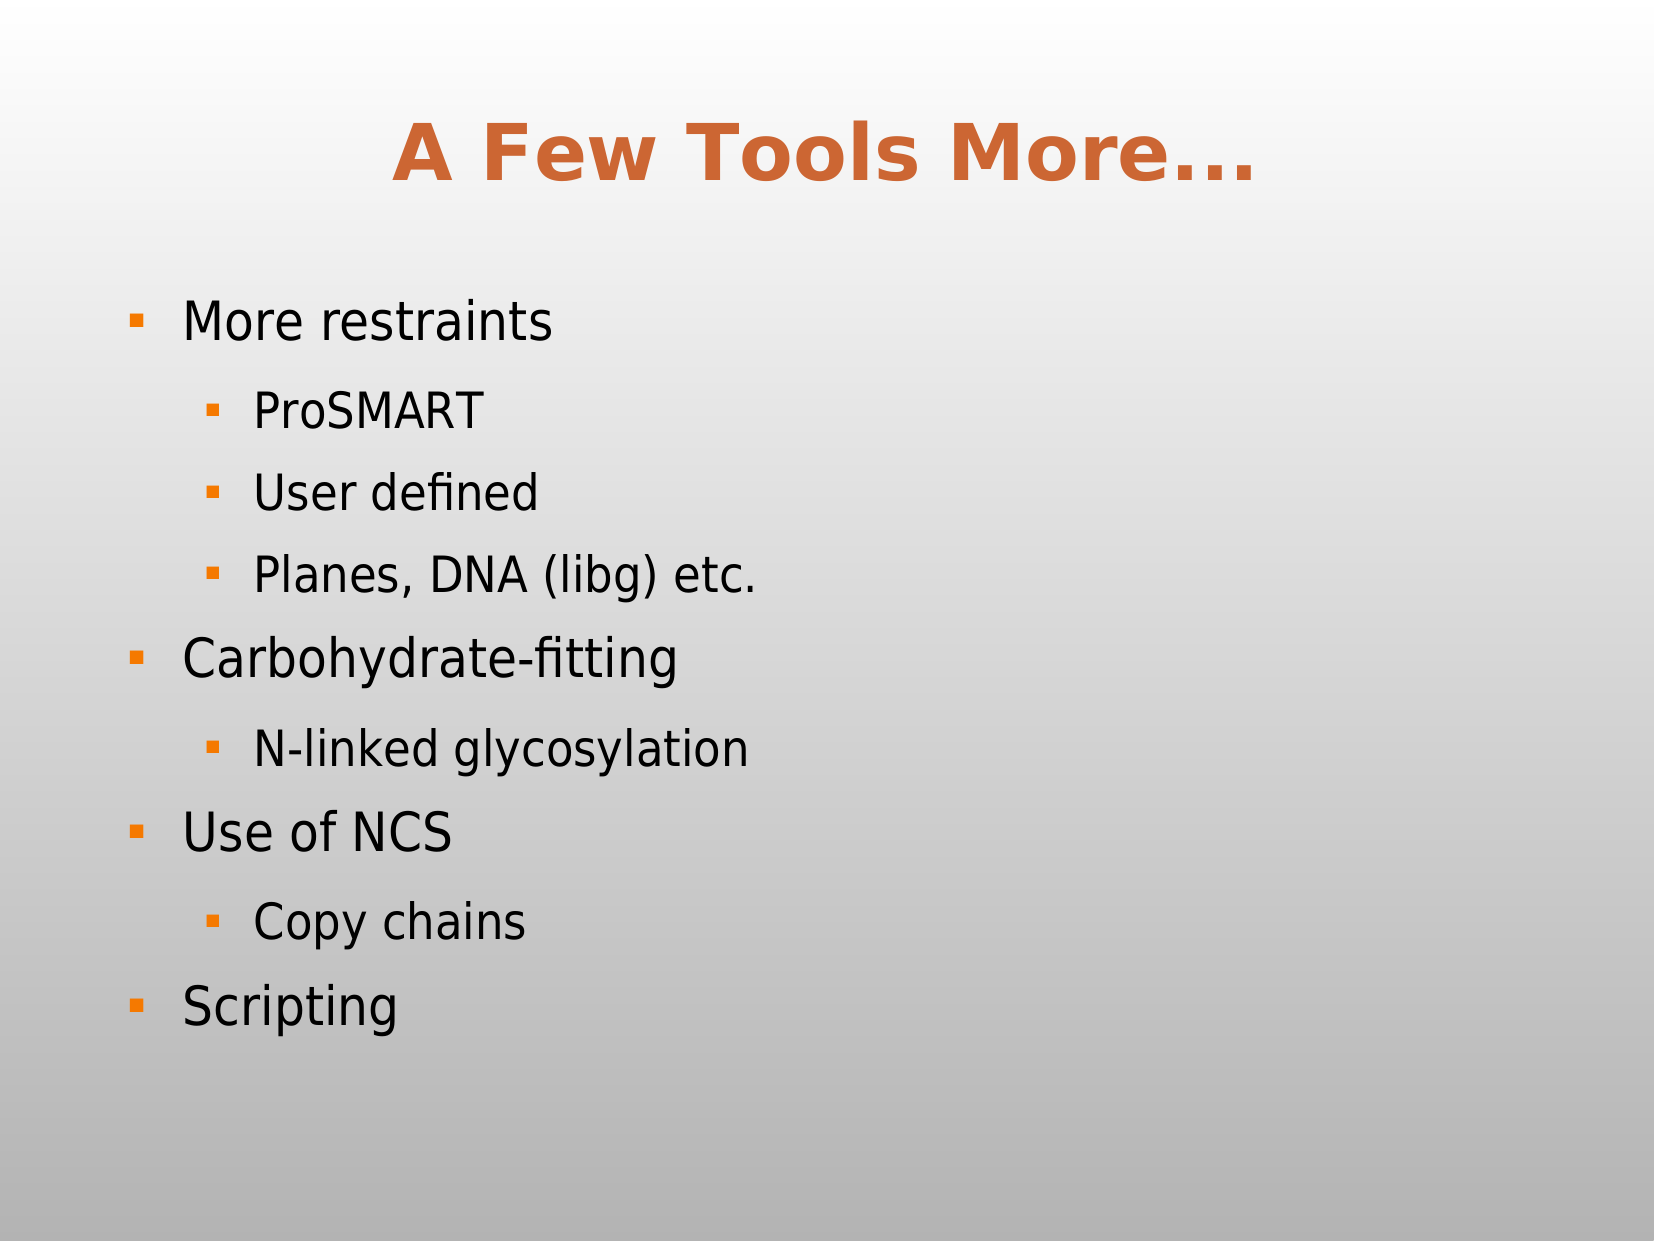

# A Few Tools More...
More restraints
ProSMART
User defined
Planes, DNA (libg) etc.
Carbohydrate-fitting
N-linked glycosylation
Use of NCS
Copy chains
Scripting